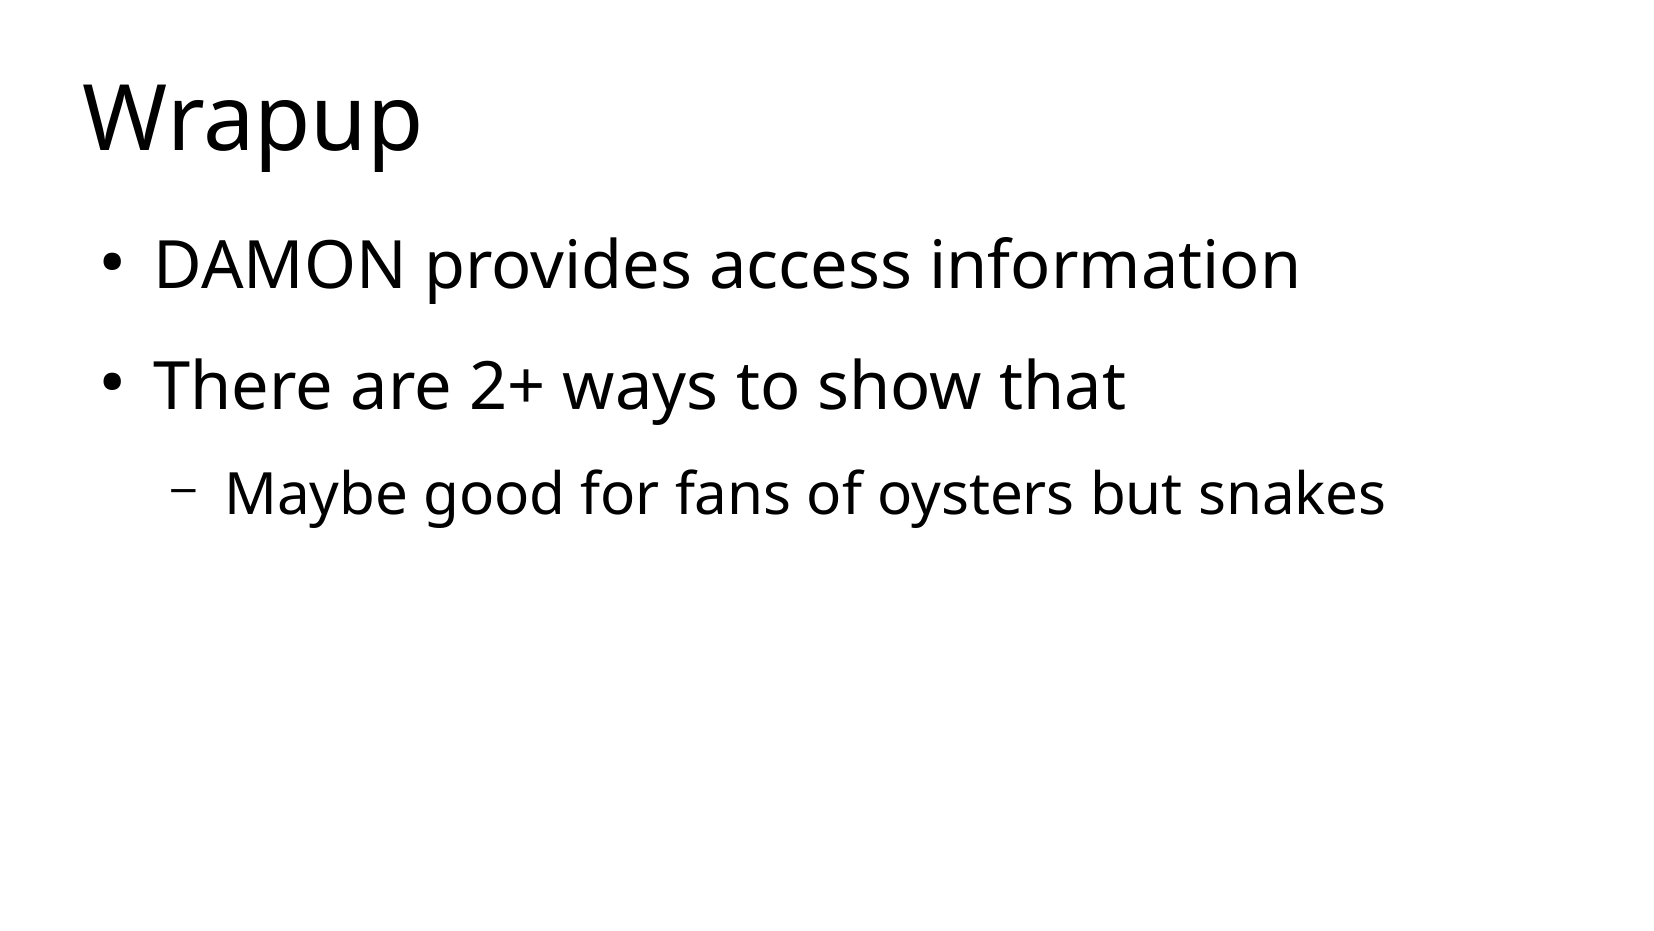

# Wrapup
DAMON provides access information
There are 2+ ways to show that
Maybe good for fans of oysters but snakes